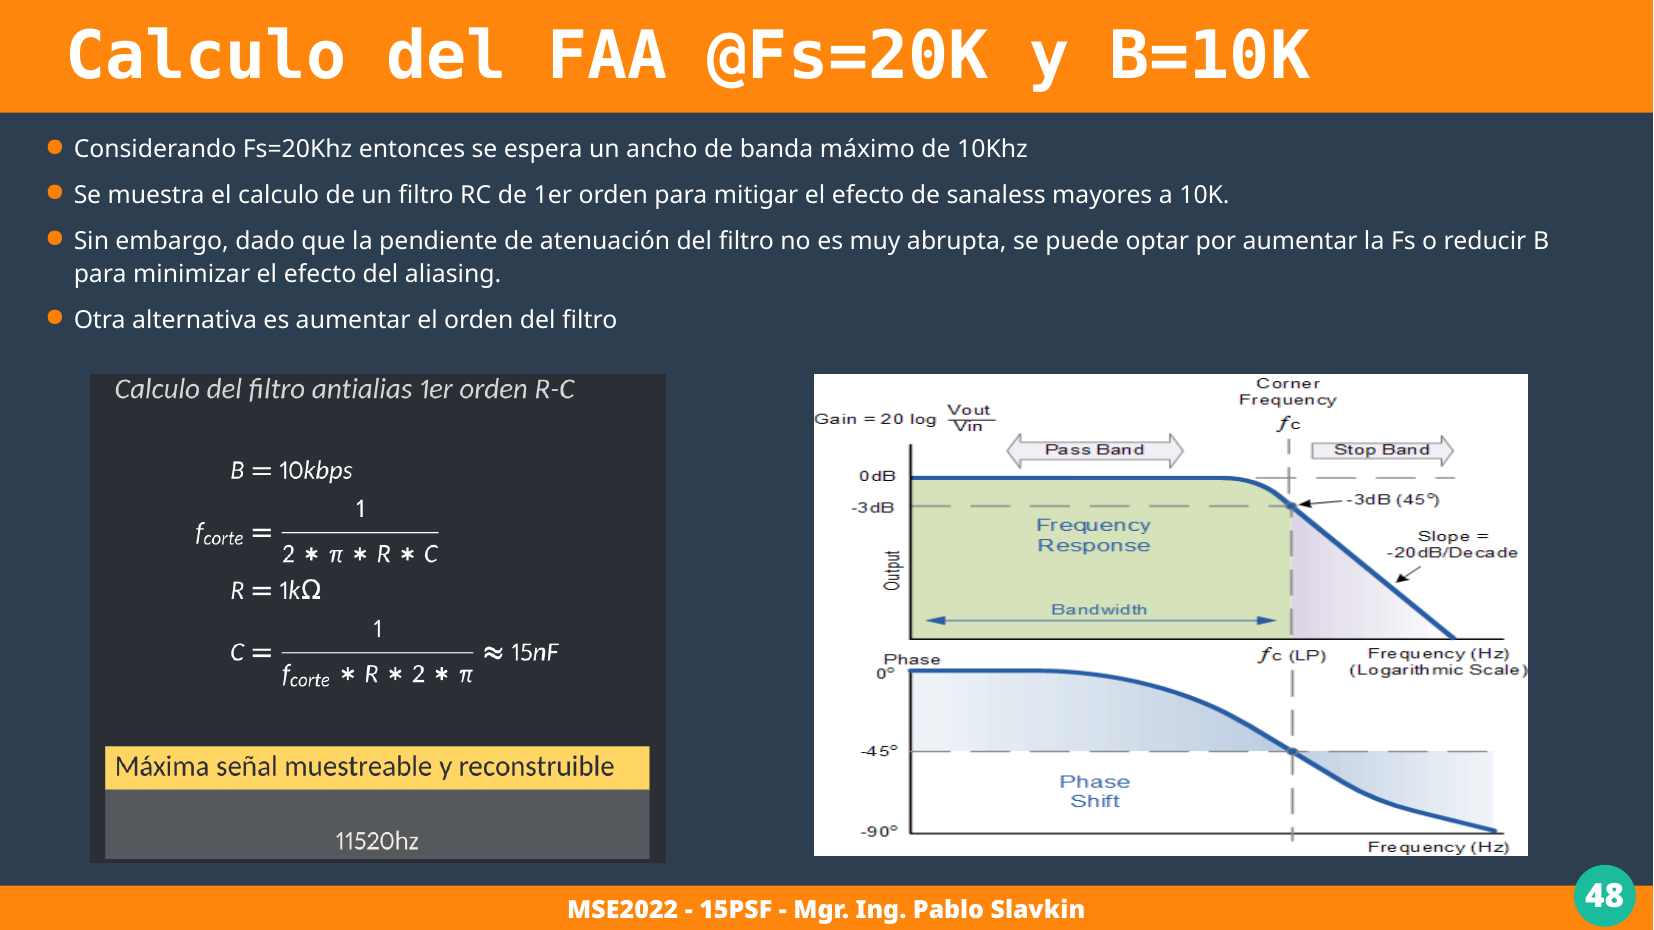

# Calculo del FAA @Fs=20K y B=10K
Considerando Fs=20Khz entonces se espera un ancho de banda máximo de 10Khz
Se muestra el calculo de un filtro RC de 1er orden para mitigar el efecto de sanaless mayores a 10K.
Sin embargo, dado que la pendiente de atenuación del filtro no es muy abrupta, se puede optar por aumentar la Fs o reducir B para minimizar el efecto del aliasing.
Otra alternativa es aumentar el orden del filtro
MSE2022 - 15PSF - Mgr. Ing. Pablo Slavkin